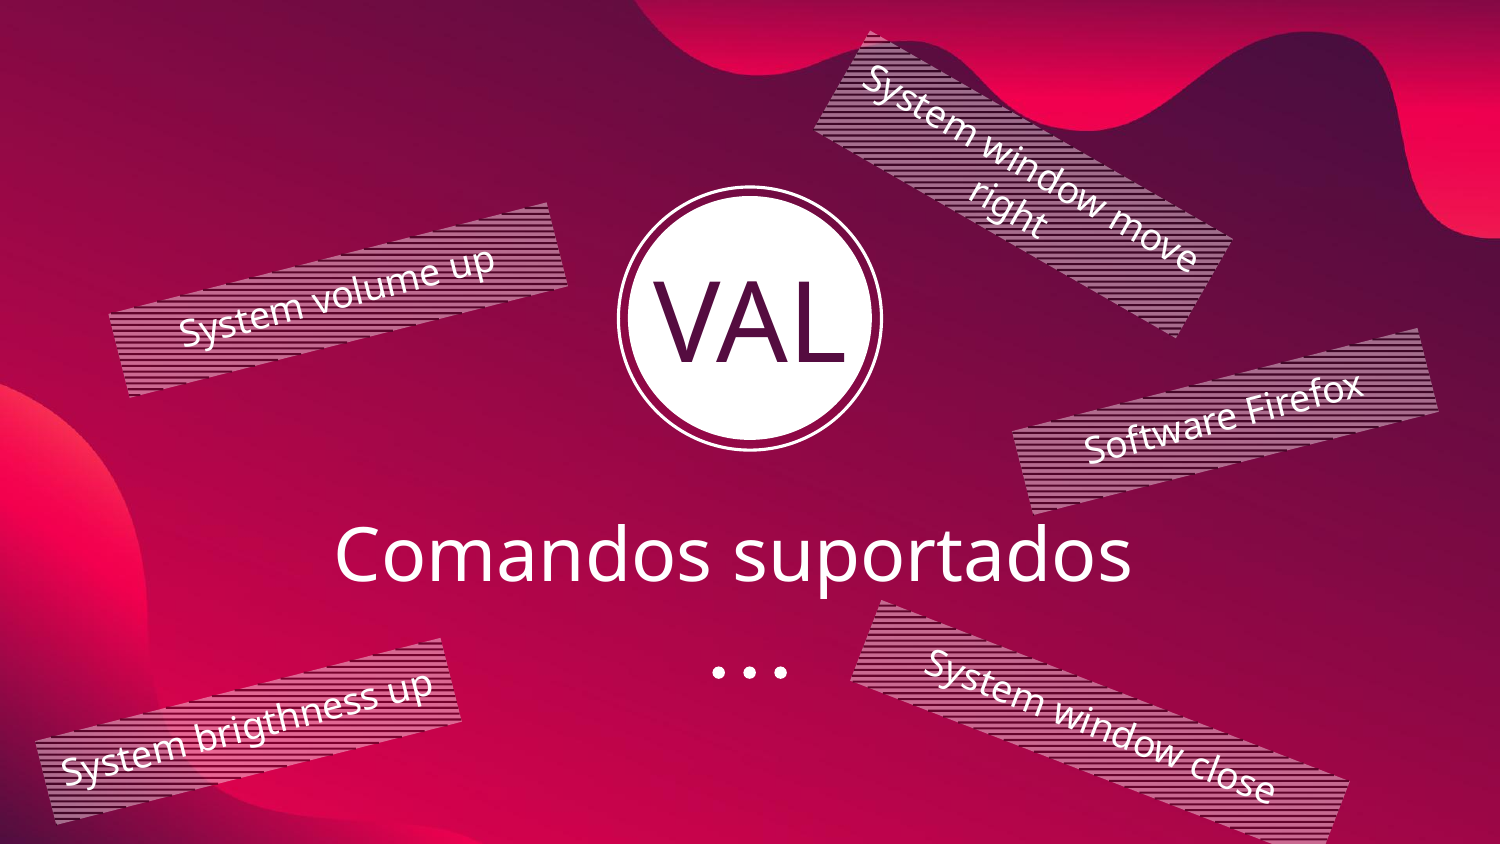

System window move right
System volume up
VAL
Software Firefox
Comandos suportados
System window close
System brigthness up